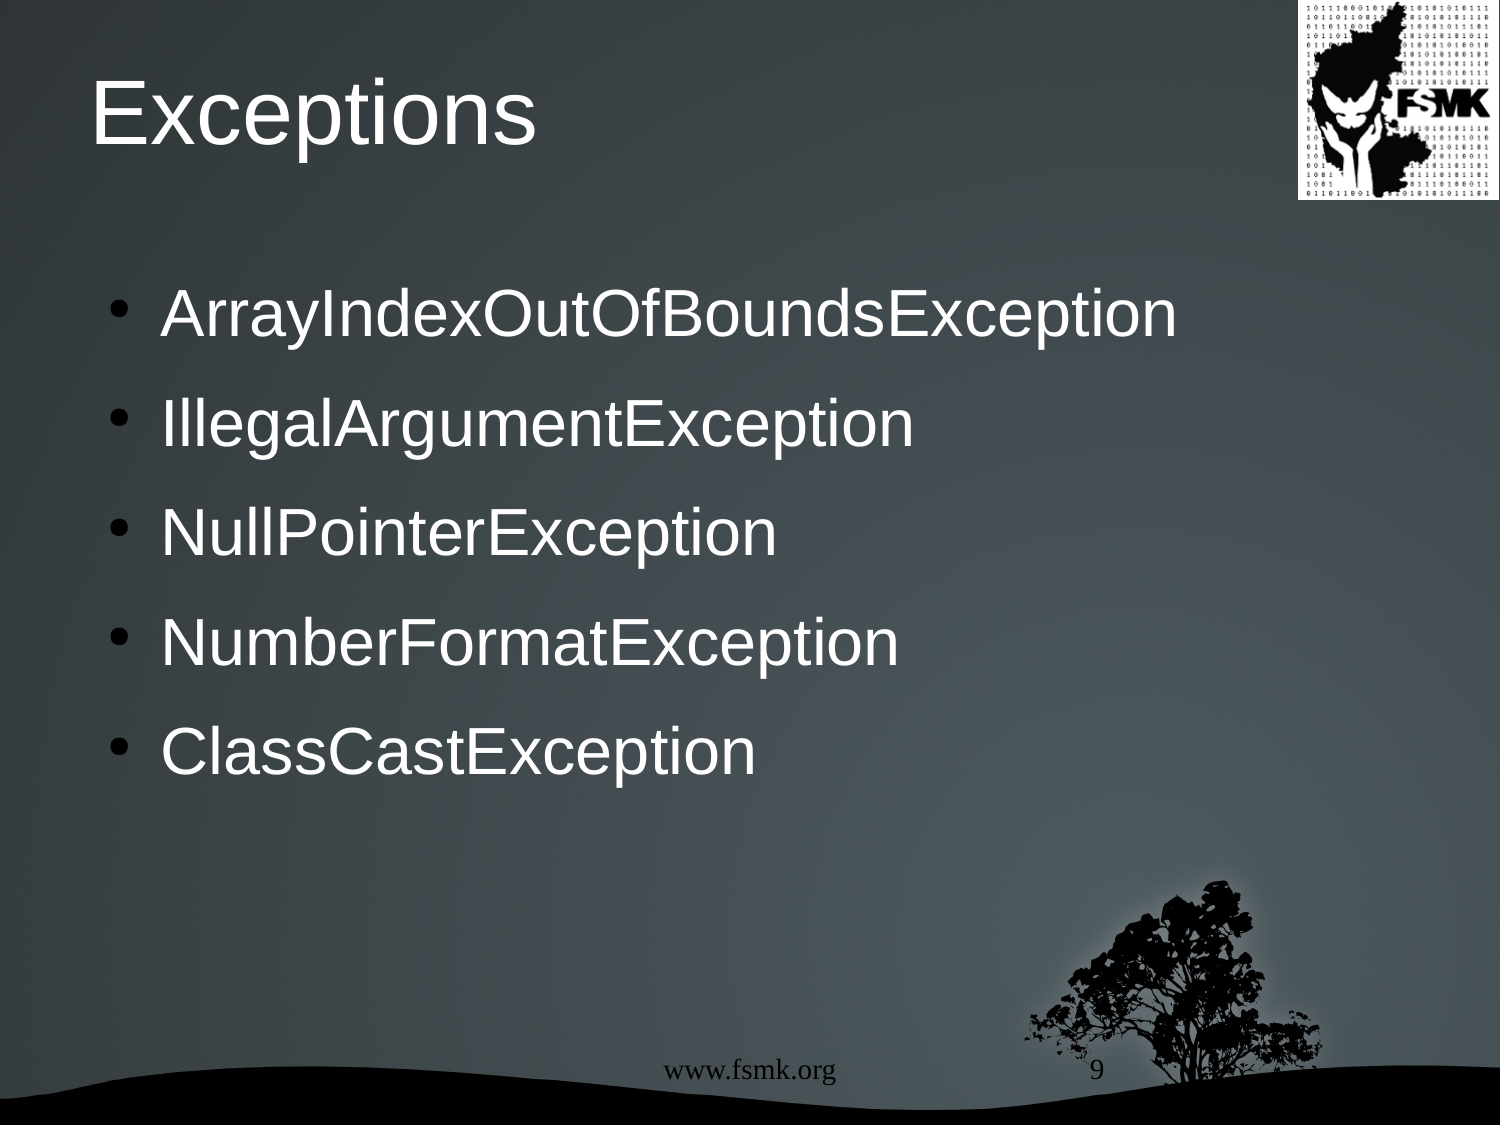

# Exceptions
ArrayIndexOutOfBoundsException
IllegalArgumentException
NullPointerException
NumberFormatException
ClassCastException
www.fsmk.org